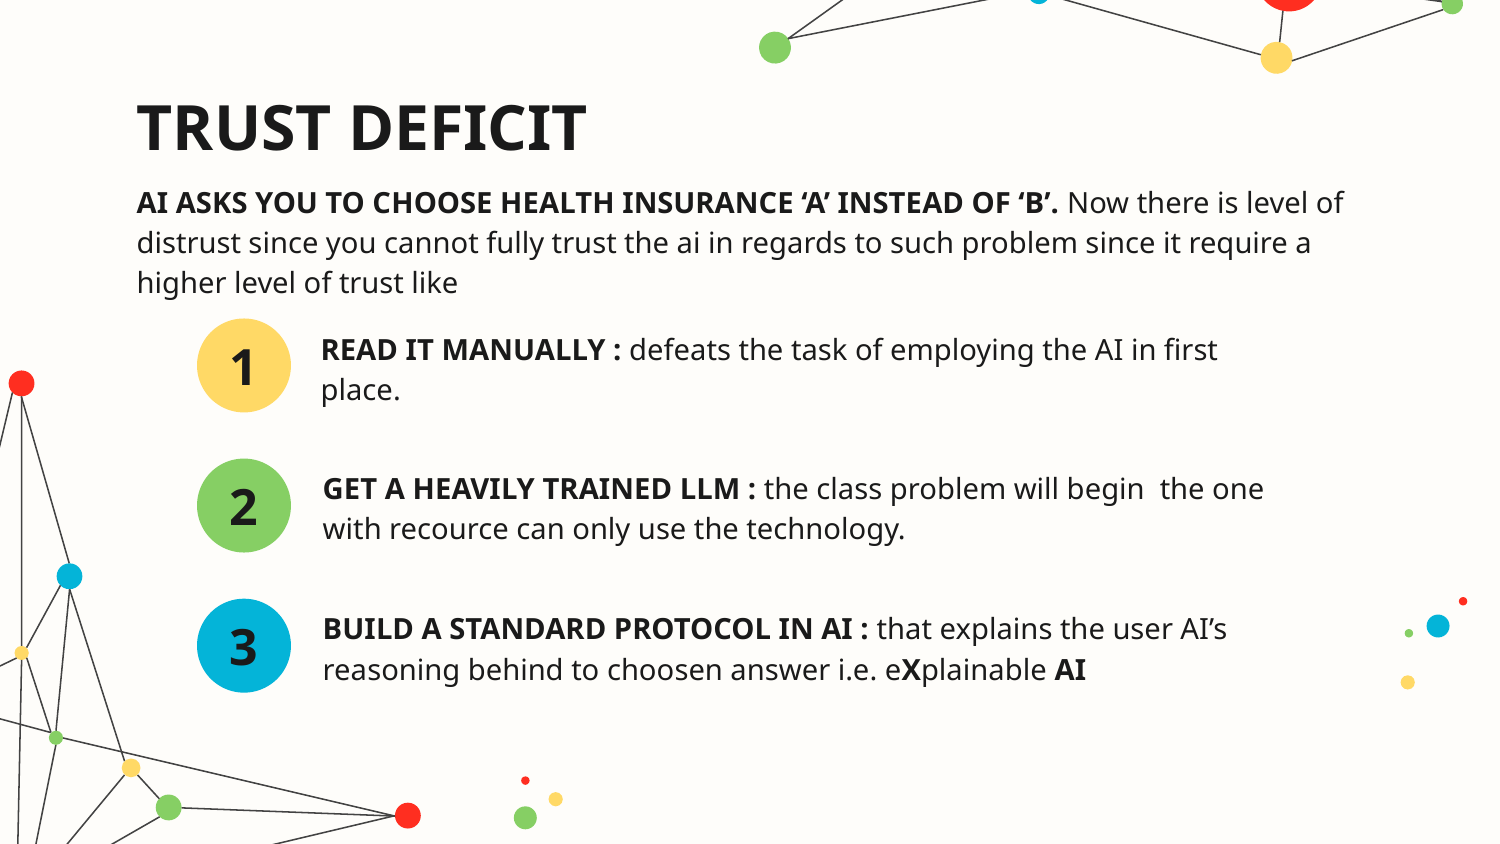

# TRUST DEFICIT
AI ASKS YOU TO CHOOSE HEALTH INSURANCE ‘A’ INSTEAD OF ‘B’. Now there is level of distrust since you cannot fully trust the ai in regards to such problem since it require a higher level of trust like
READ IT MANUALLY : defeats the task of employing the AI in first place.
1
GET A HEAVILY TRAINED LLM : the class problem will begin the one with recource can only use the technology.
2
BUILD A STANDARD PROTOCOL IN AI : that explains the user AI’s reasoning behind to choosen answer i.e. eXplainable AI
3